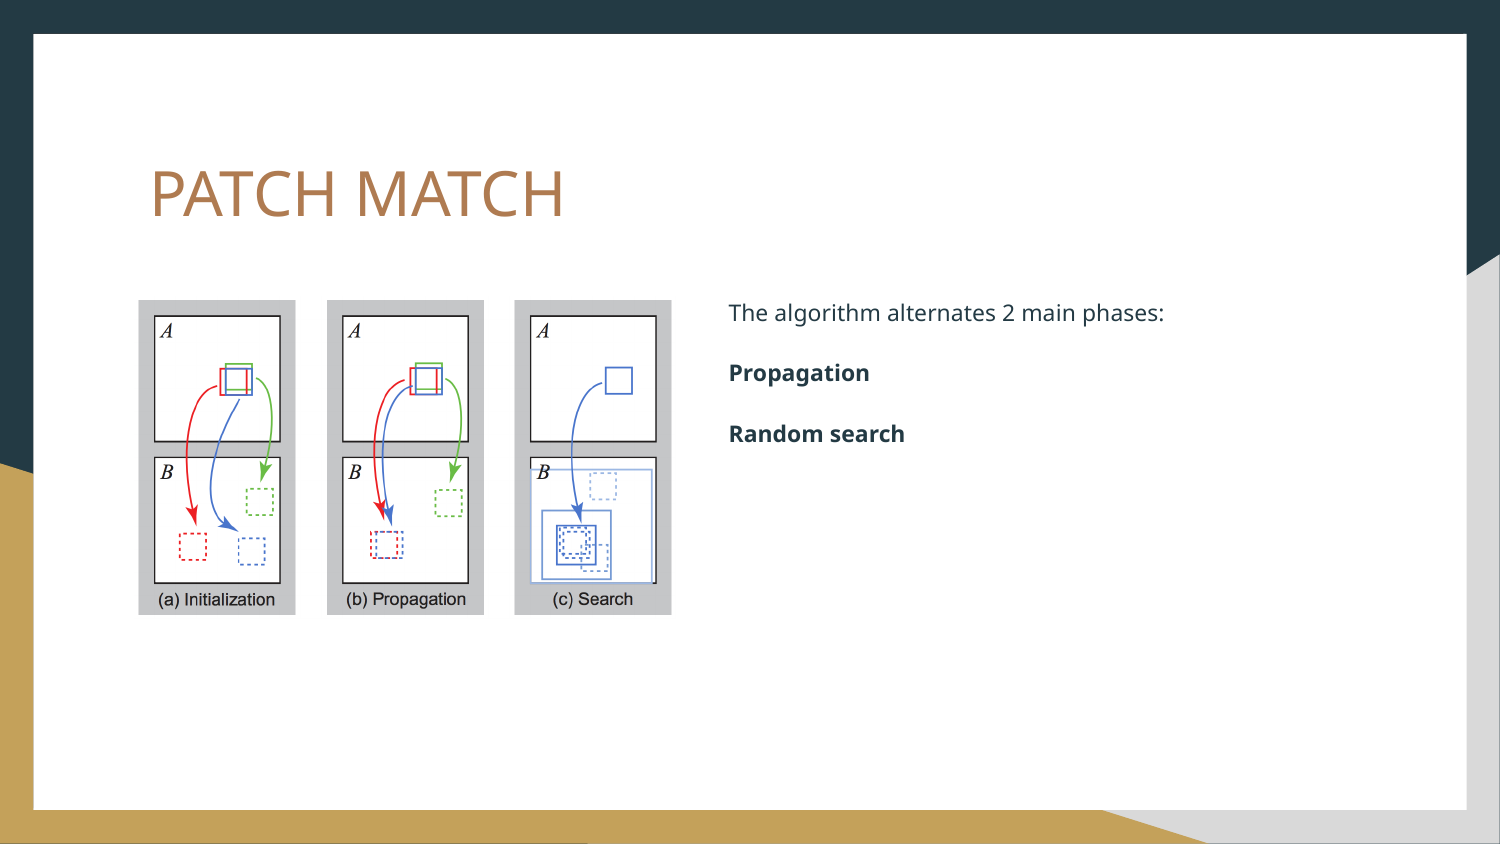

# PATCH MATCH
The algorithm alternates 2 main phases:
Propagation
Random search